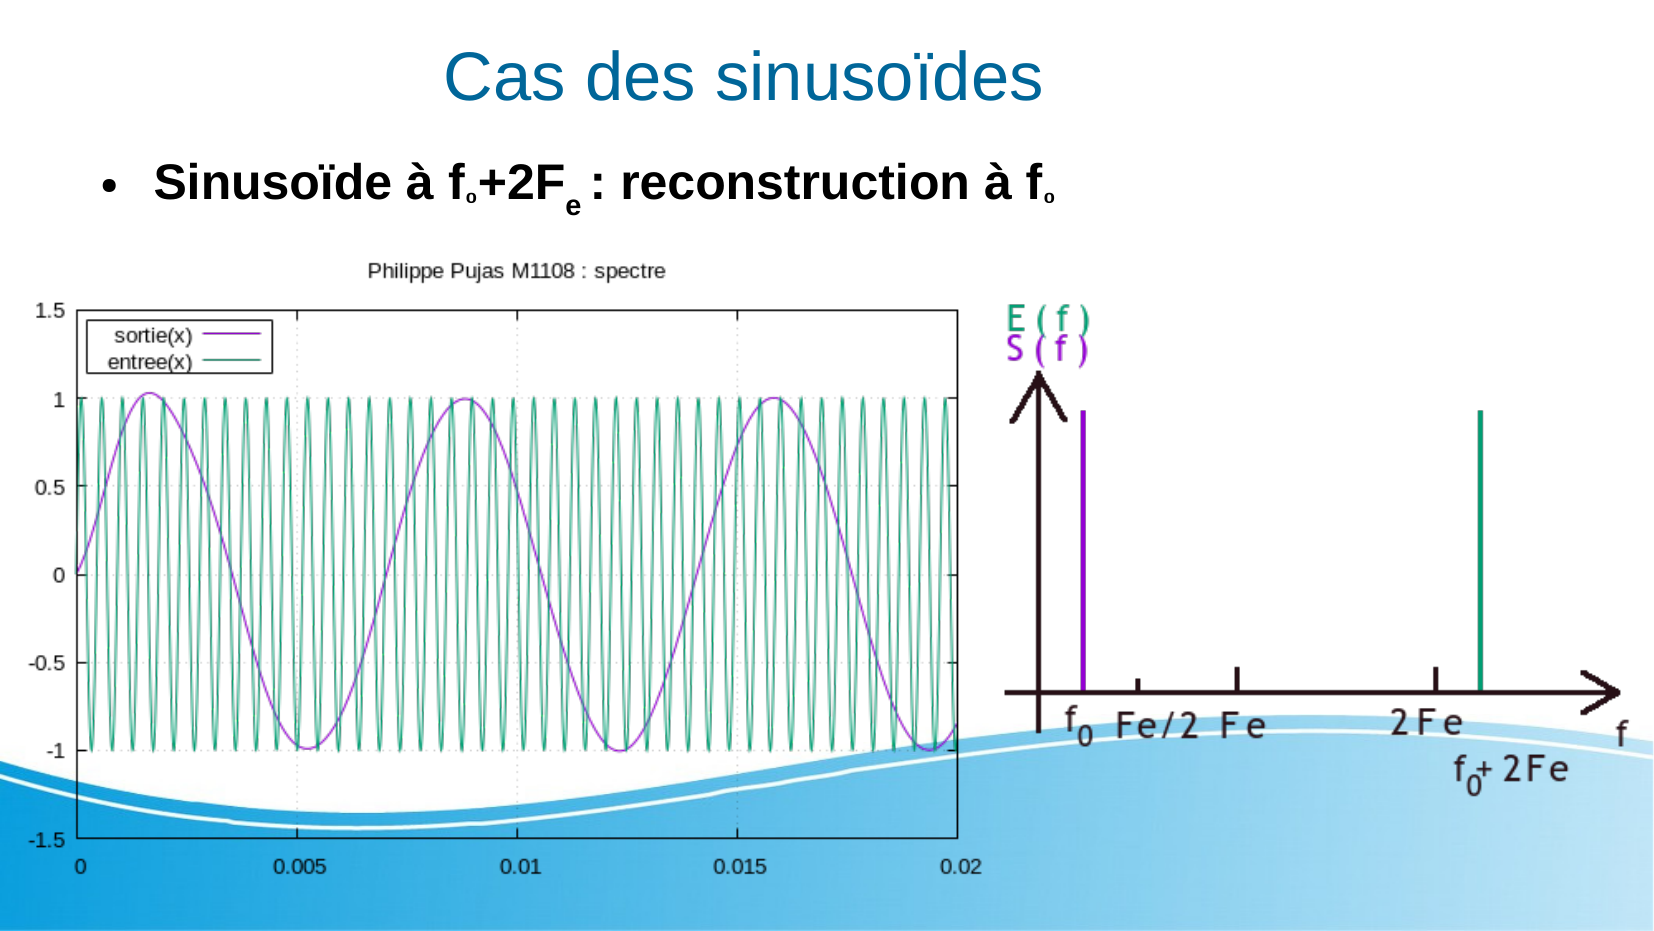

# Cas des sinusoïdes
Sinusoïde à f₀+2Fe : reconstruction à f₀